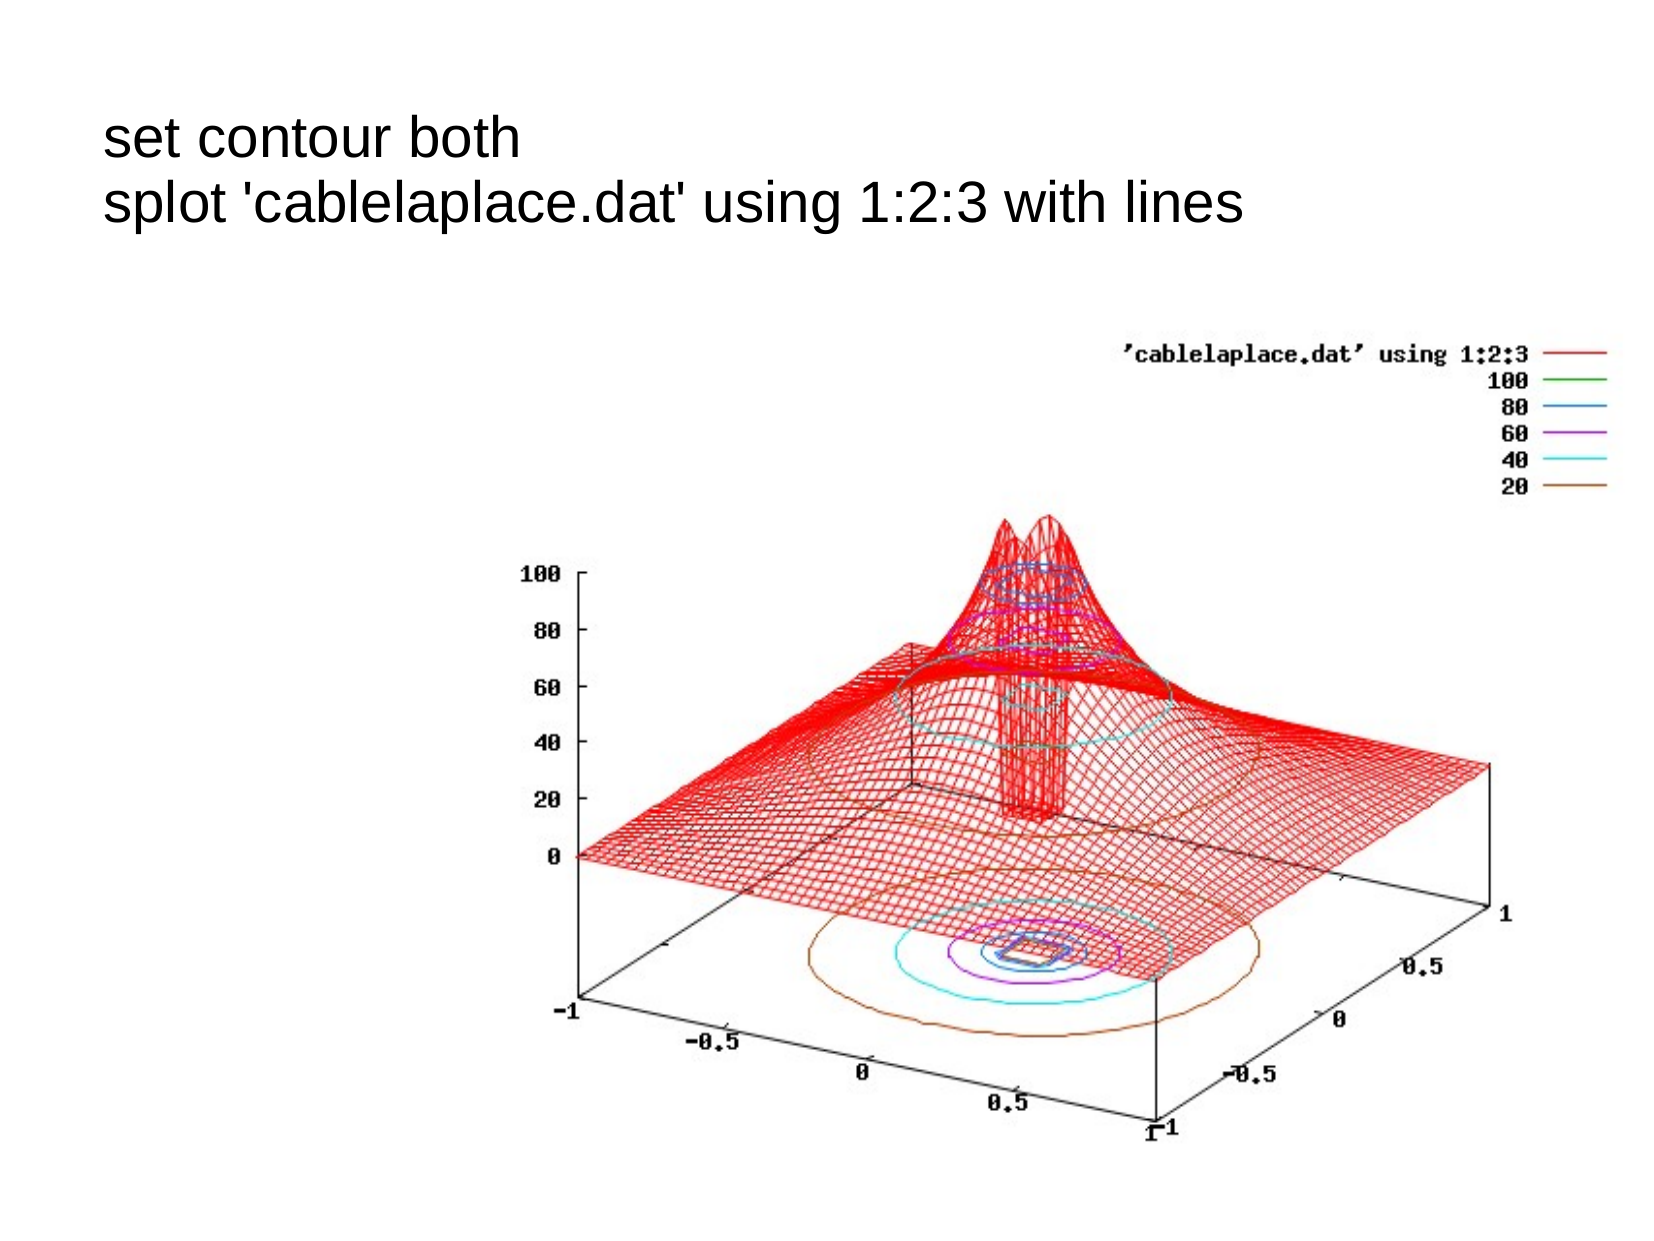

#
set contour both
splot 'cablelaplace.dat' using 1:2:3 with lines